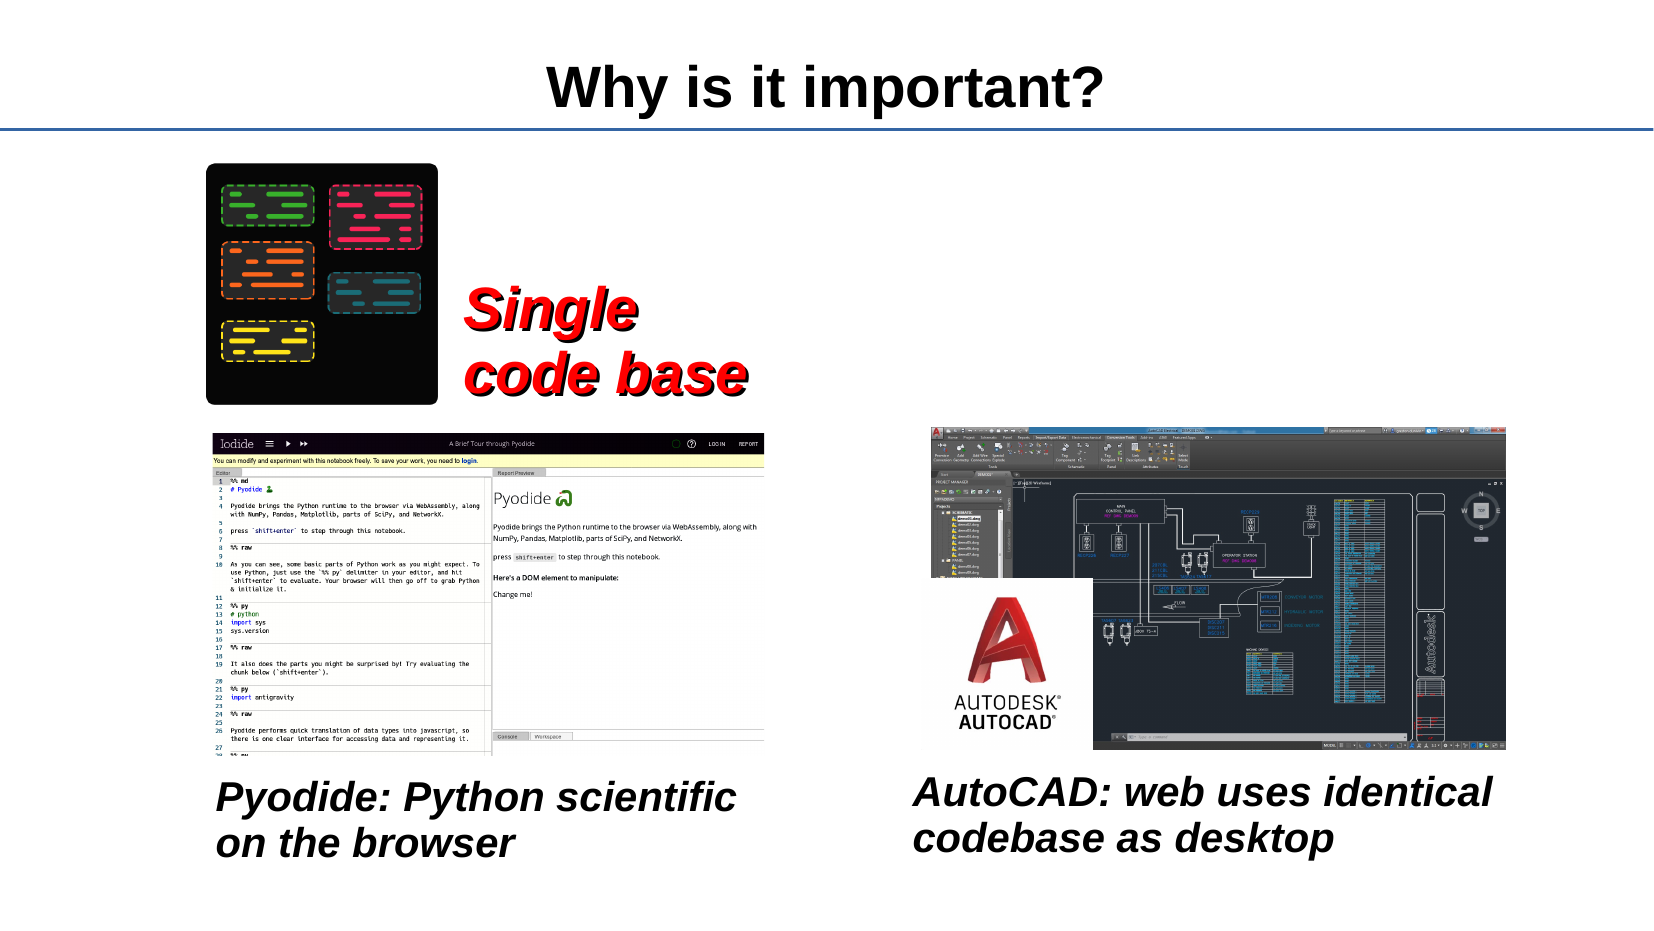

Why is it important?
Single code base
AutoCAD: web uses identical codebase as desktop
Pyodide: Python scientific on the browser